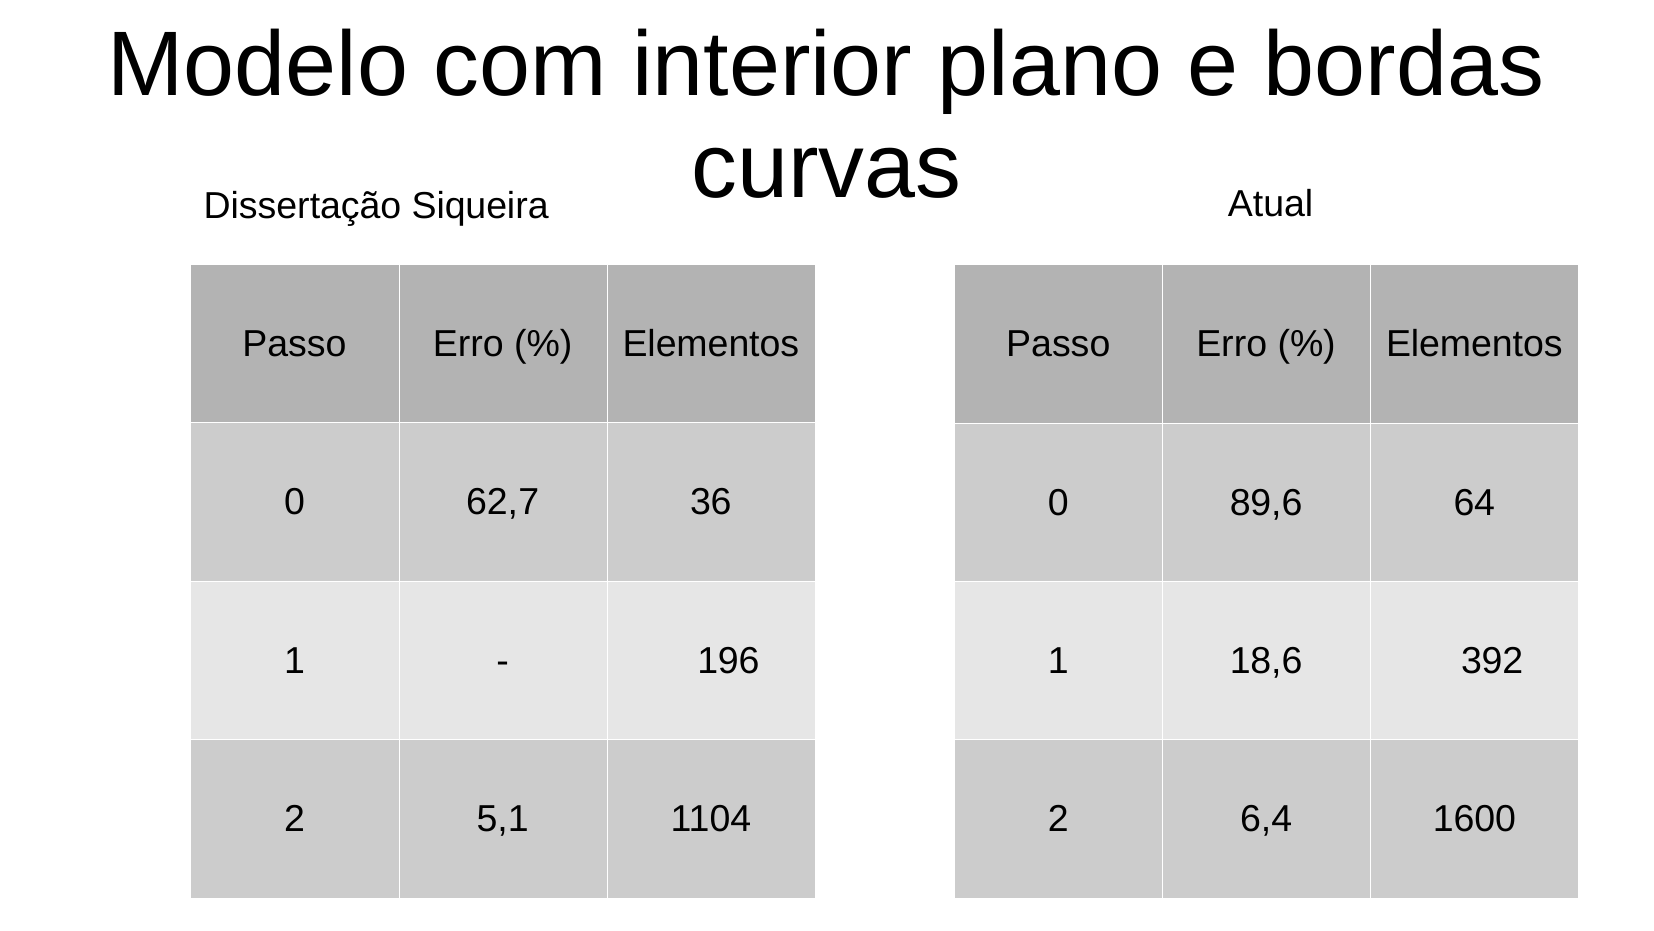

# Modelo com interior plano e bordas curvas
Atual
Dissertação Siqueira
| Passo | Erro (%) | Elementos |
| --- | --- | --- |
| 0 | 62,7 | 36 |
| 1 | - | 196 |
| 2 | 5,1 | 1104 |
| Passo | Erro (%) | Elementos |
| --- | --- | --- |
| 0 | 89,6 | 64 |
| 1 | 18,6 | 392 |
| 2 | 6,4 | 1600 |